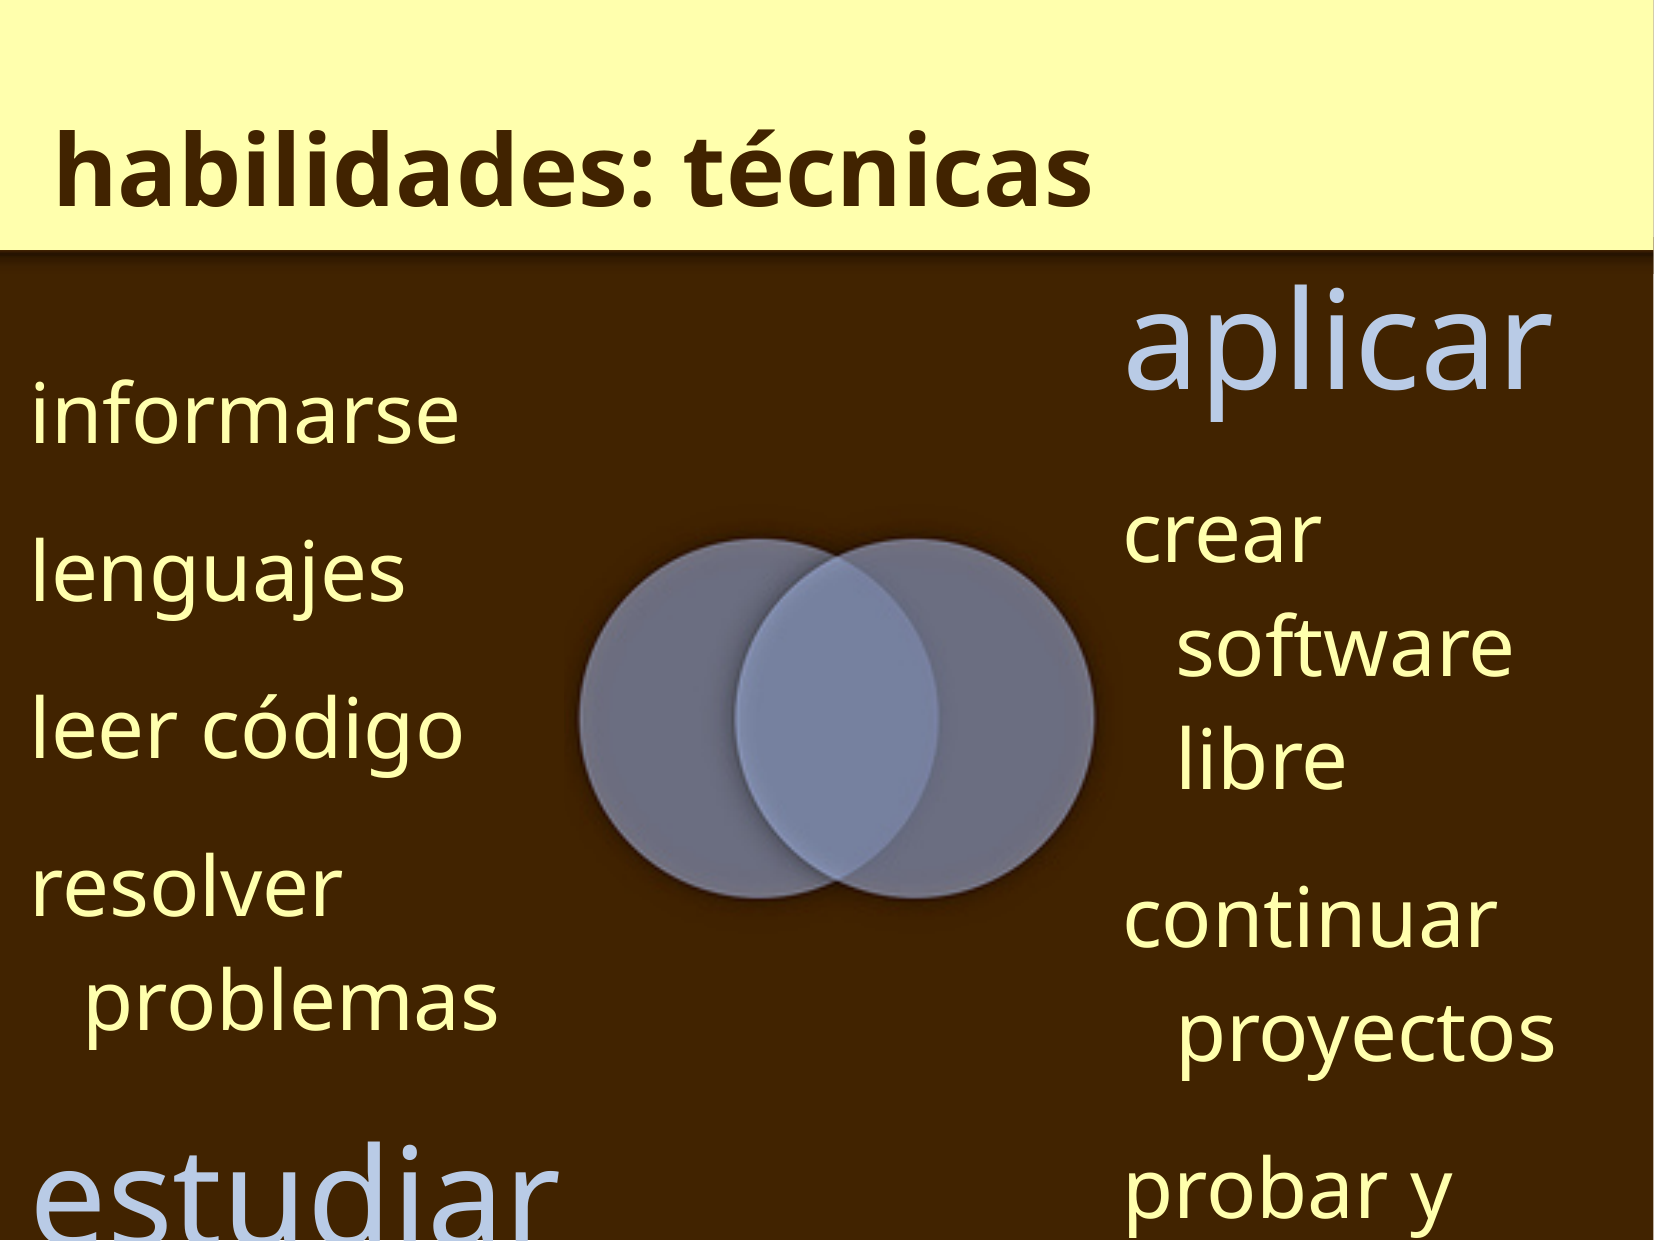

# habilidades: técnicas
aplicar
crear software libre
continuar proyectos
probar y depurar
informarse
lenguajes
leer código
resolver problemas
estudiar